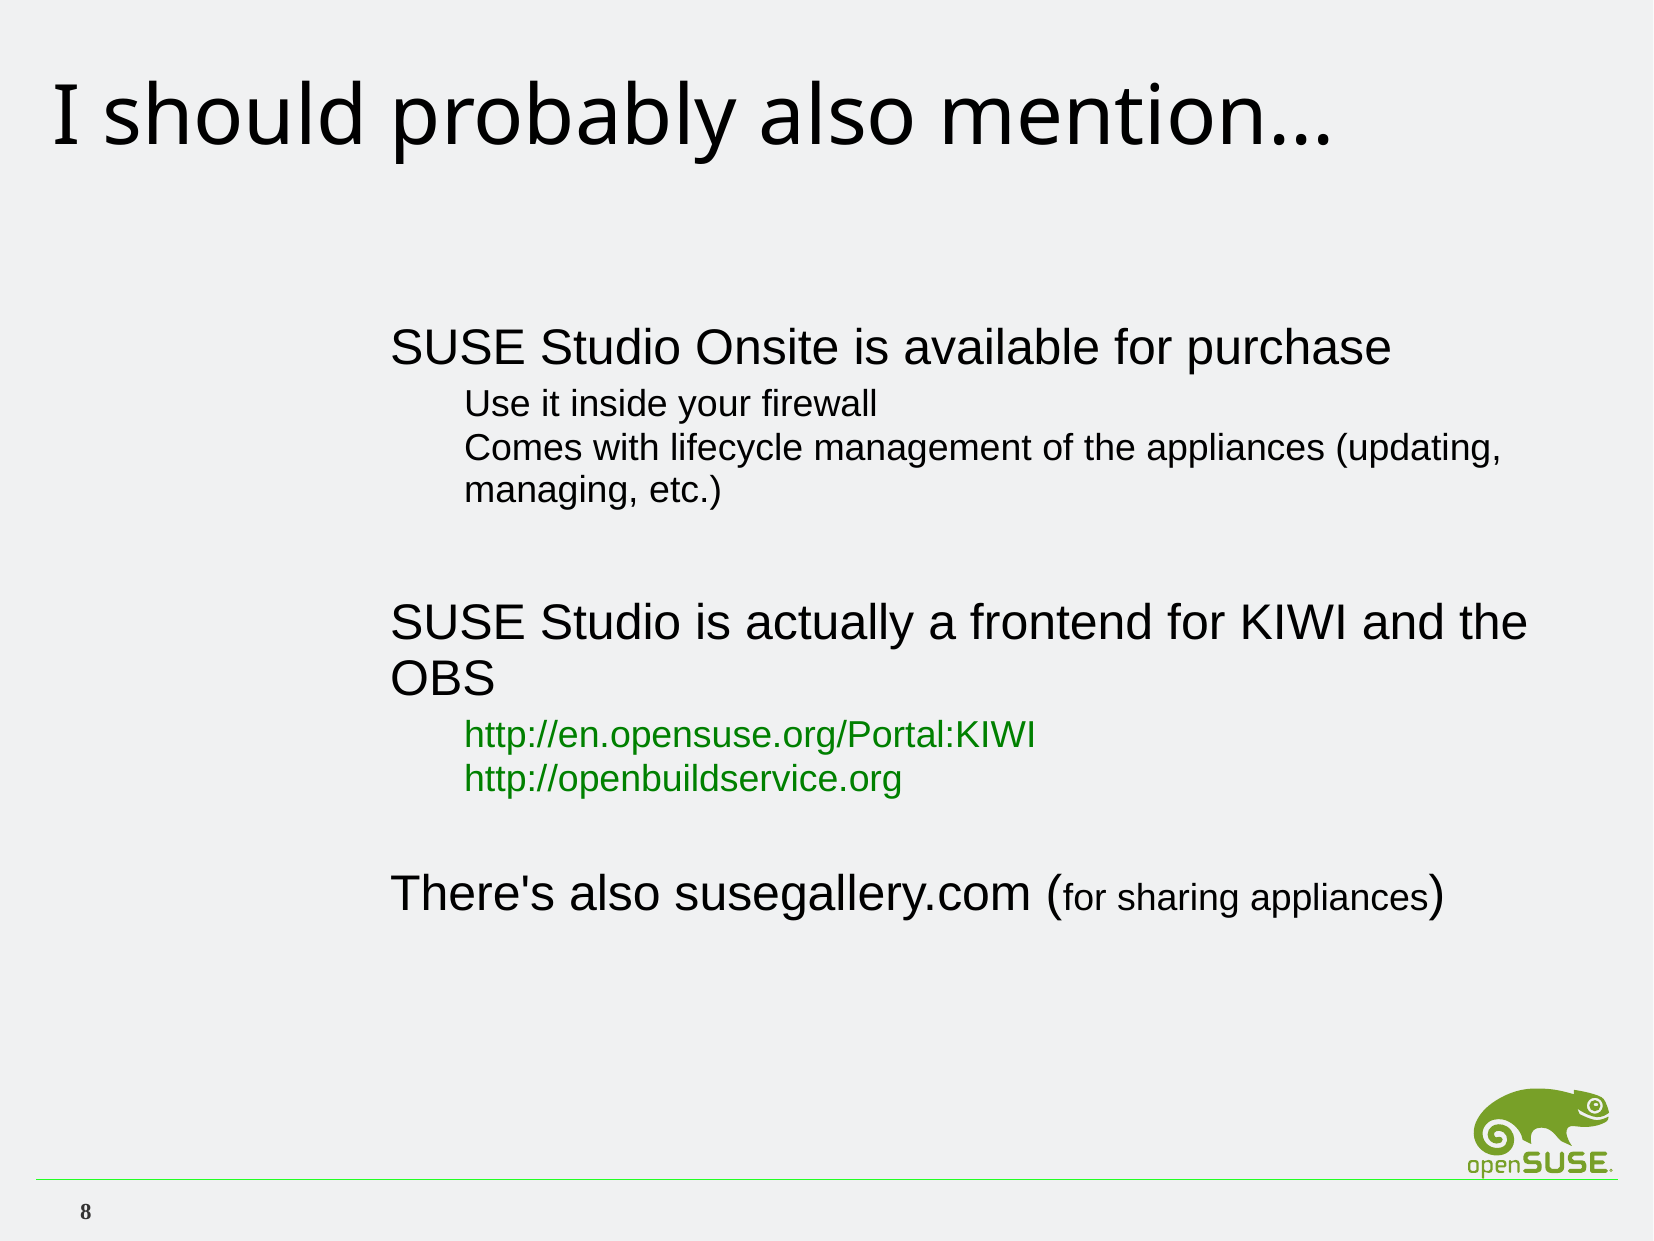

I should probably also mention...
SUSE Studio Onsite is available for purchase
	Use it inside your firewall
	Comes with lifecycle management of the appliances (updating,
	managing, etc.)
SUSE Studio is actually a frontend for KIWI and the OBS
	http://en.opensuse.org/Portal:KIWI
	http://openbuildservice.org
There's also susegallery.com (for sharing appliances)
8